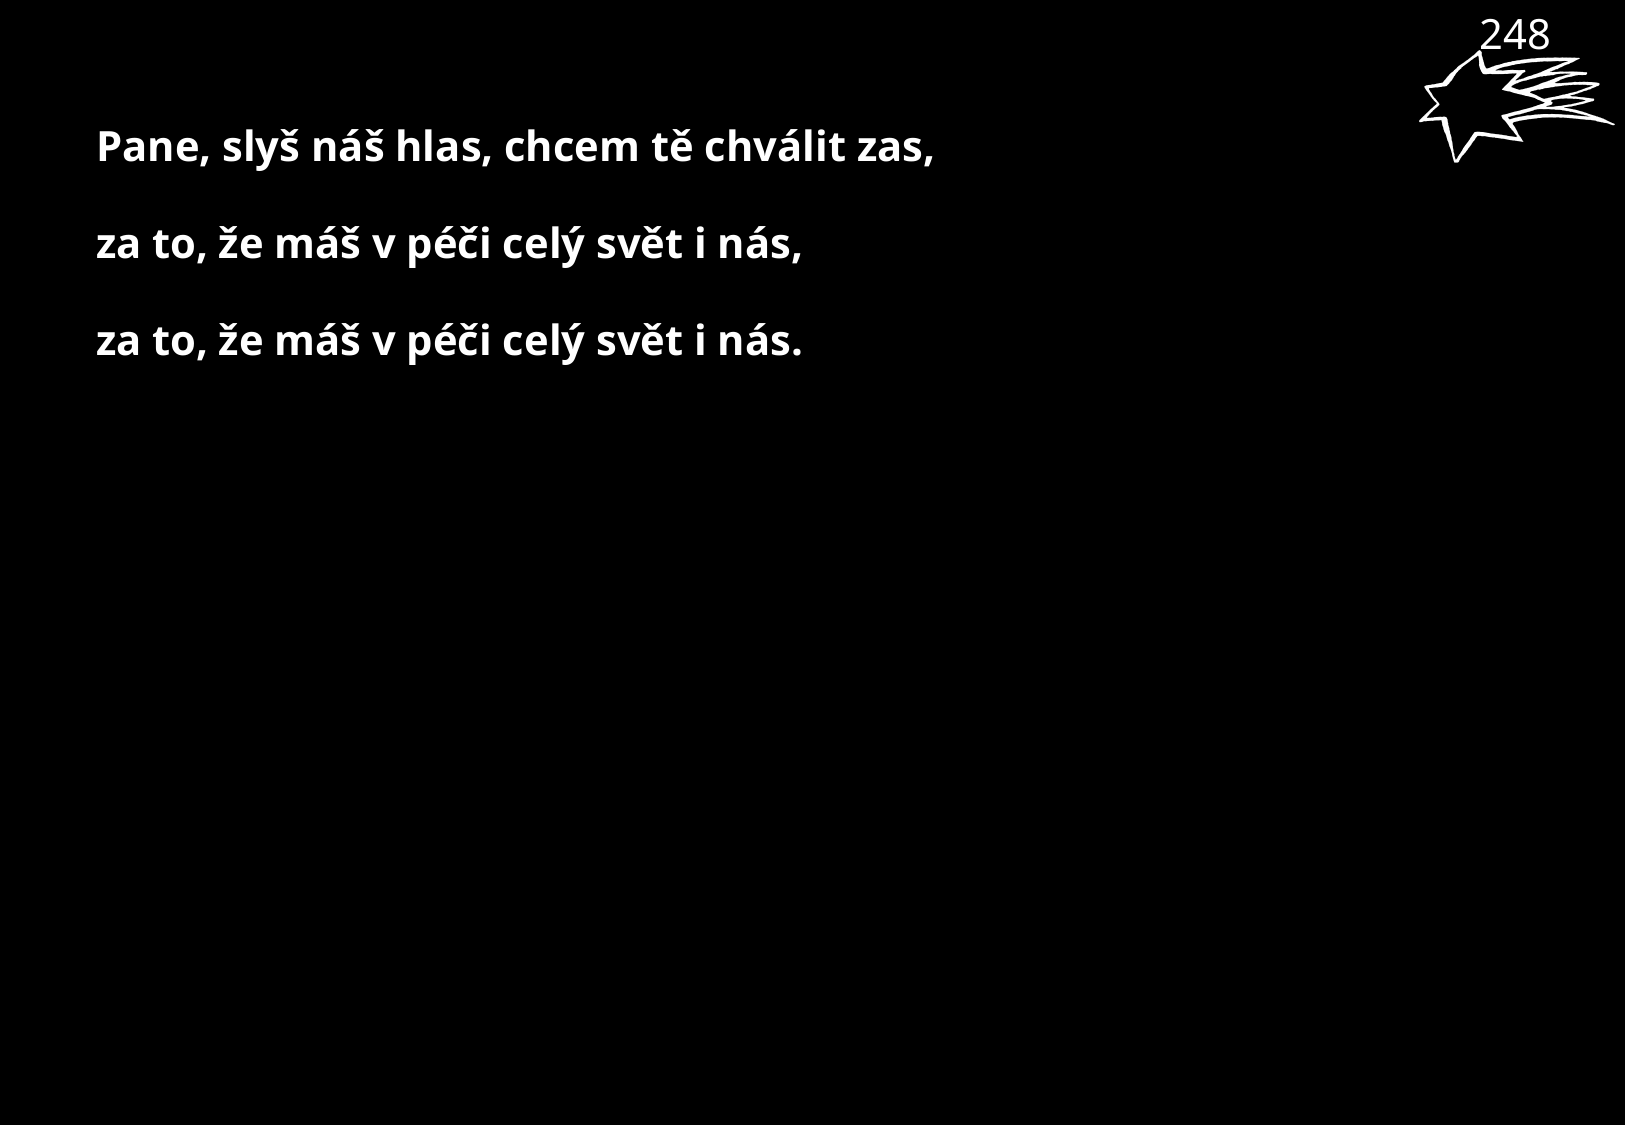

248
# Pane, slyš náš hlas, chcem tě chválit zas,
za to, že máš v péči celý svět i nás,
za to, že máš v péči celý svět i nás.